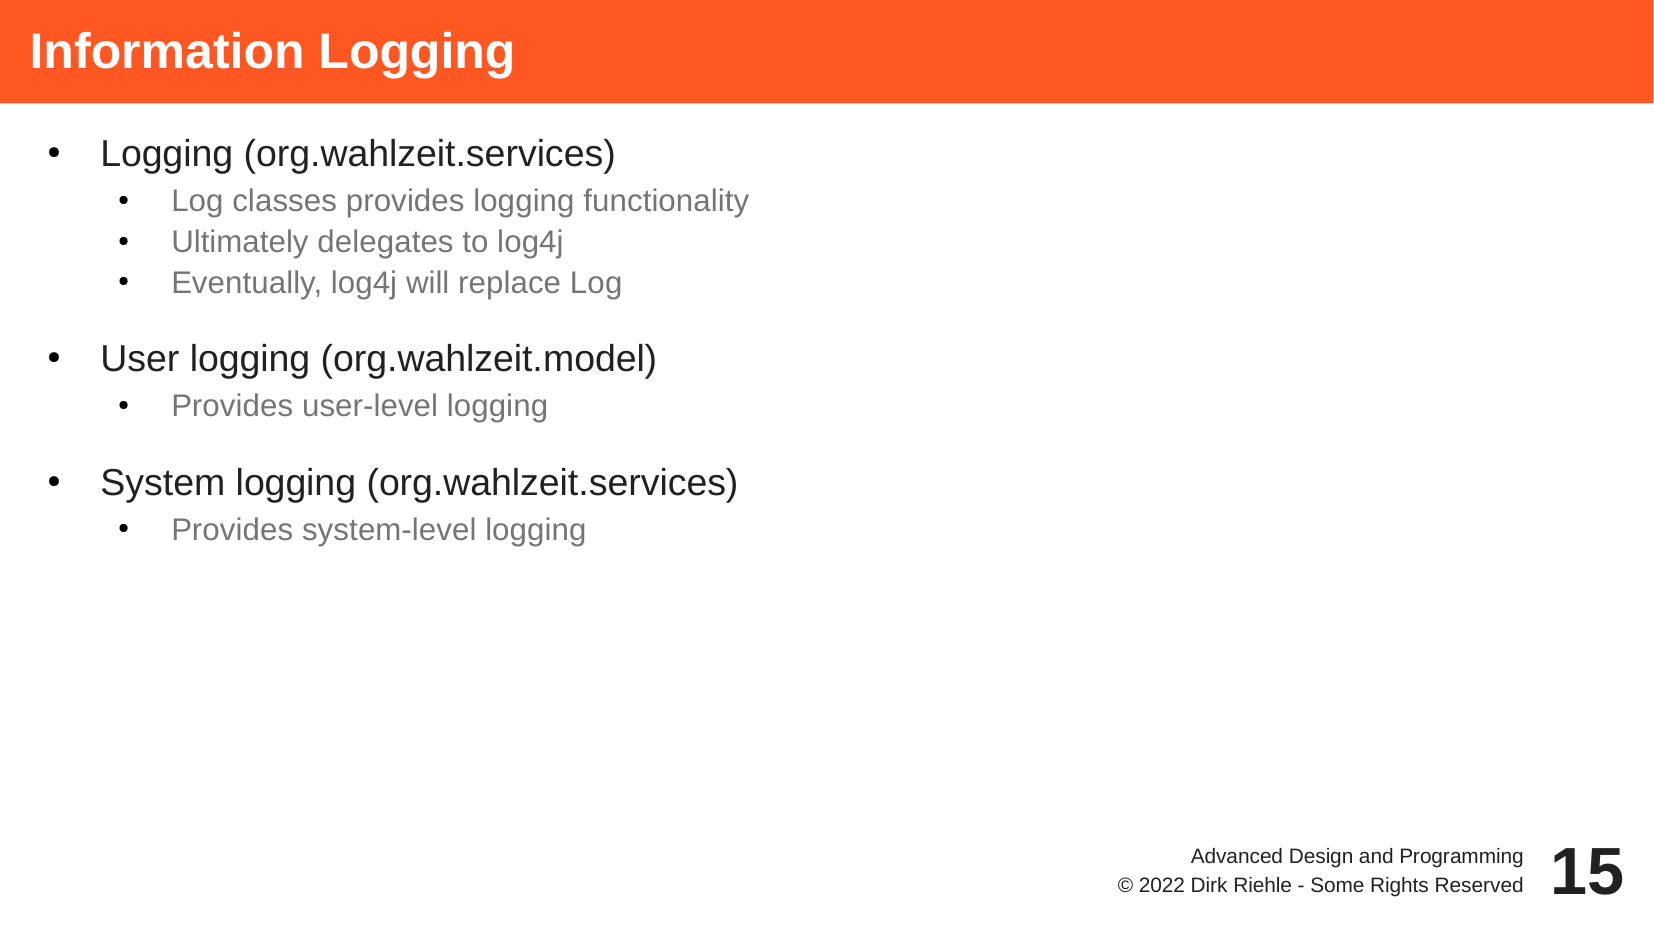

# Information Logging
Logging (org.wahlzeit.services)
Log classes provides logging functionality
Ultimately delegates to log4j
Eventually, log4j will replace Log
User logging (org.wahlzeit.model)
Provides user-level logging
System logging (org.wahlzeit.services)
Provides system-level logging
Advanced Design and Programming
15
© 2022 Dirk Riehle - Some Rights Reserved